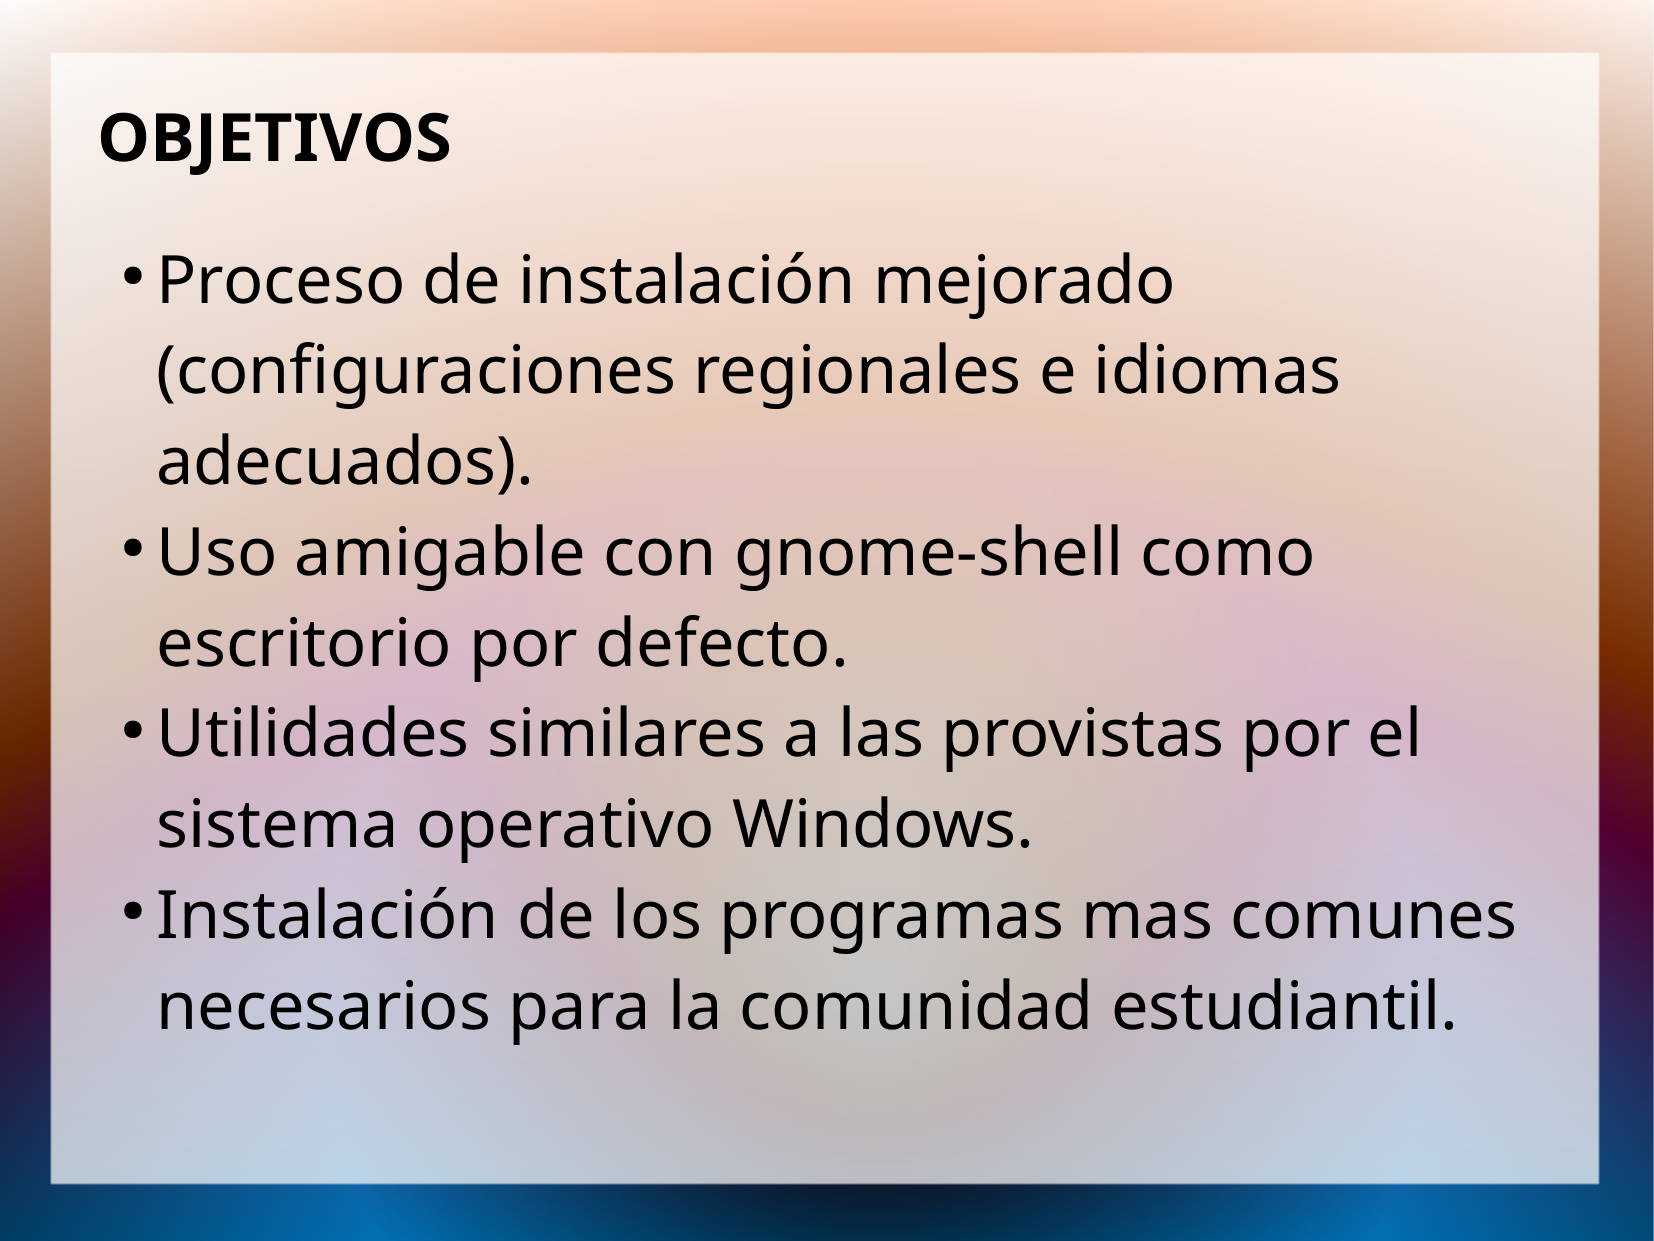

OBJETIVOS
Proceso de instalación mejorado (configuraciones regionales e idiomas adecuados).
Uso amigable con gnome-shell como escritorio por defecto.
Utilidades similares a las provistas por el sistema operativo Windows.
Instalación de los programas mas comunes necesarios para la comunidad estudiantil.